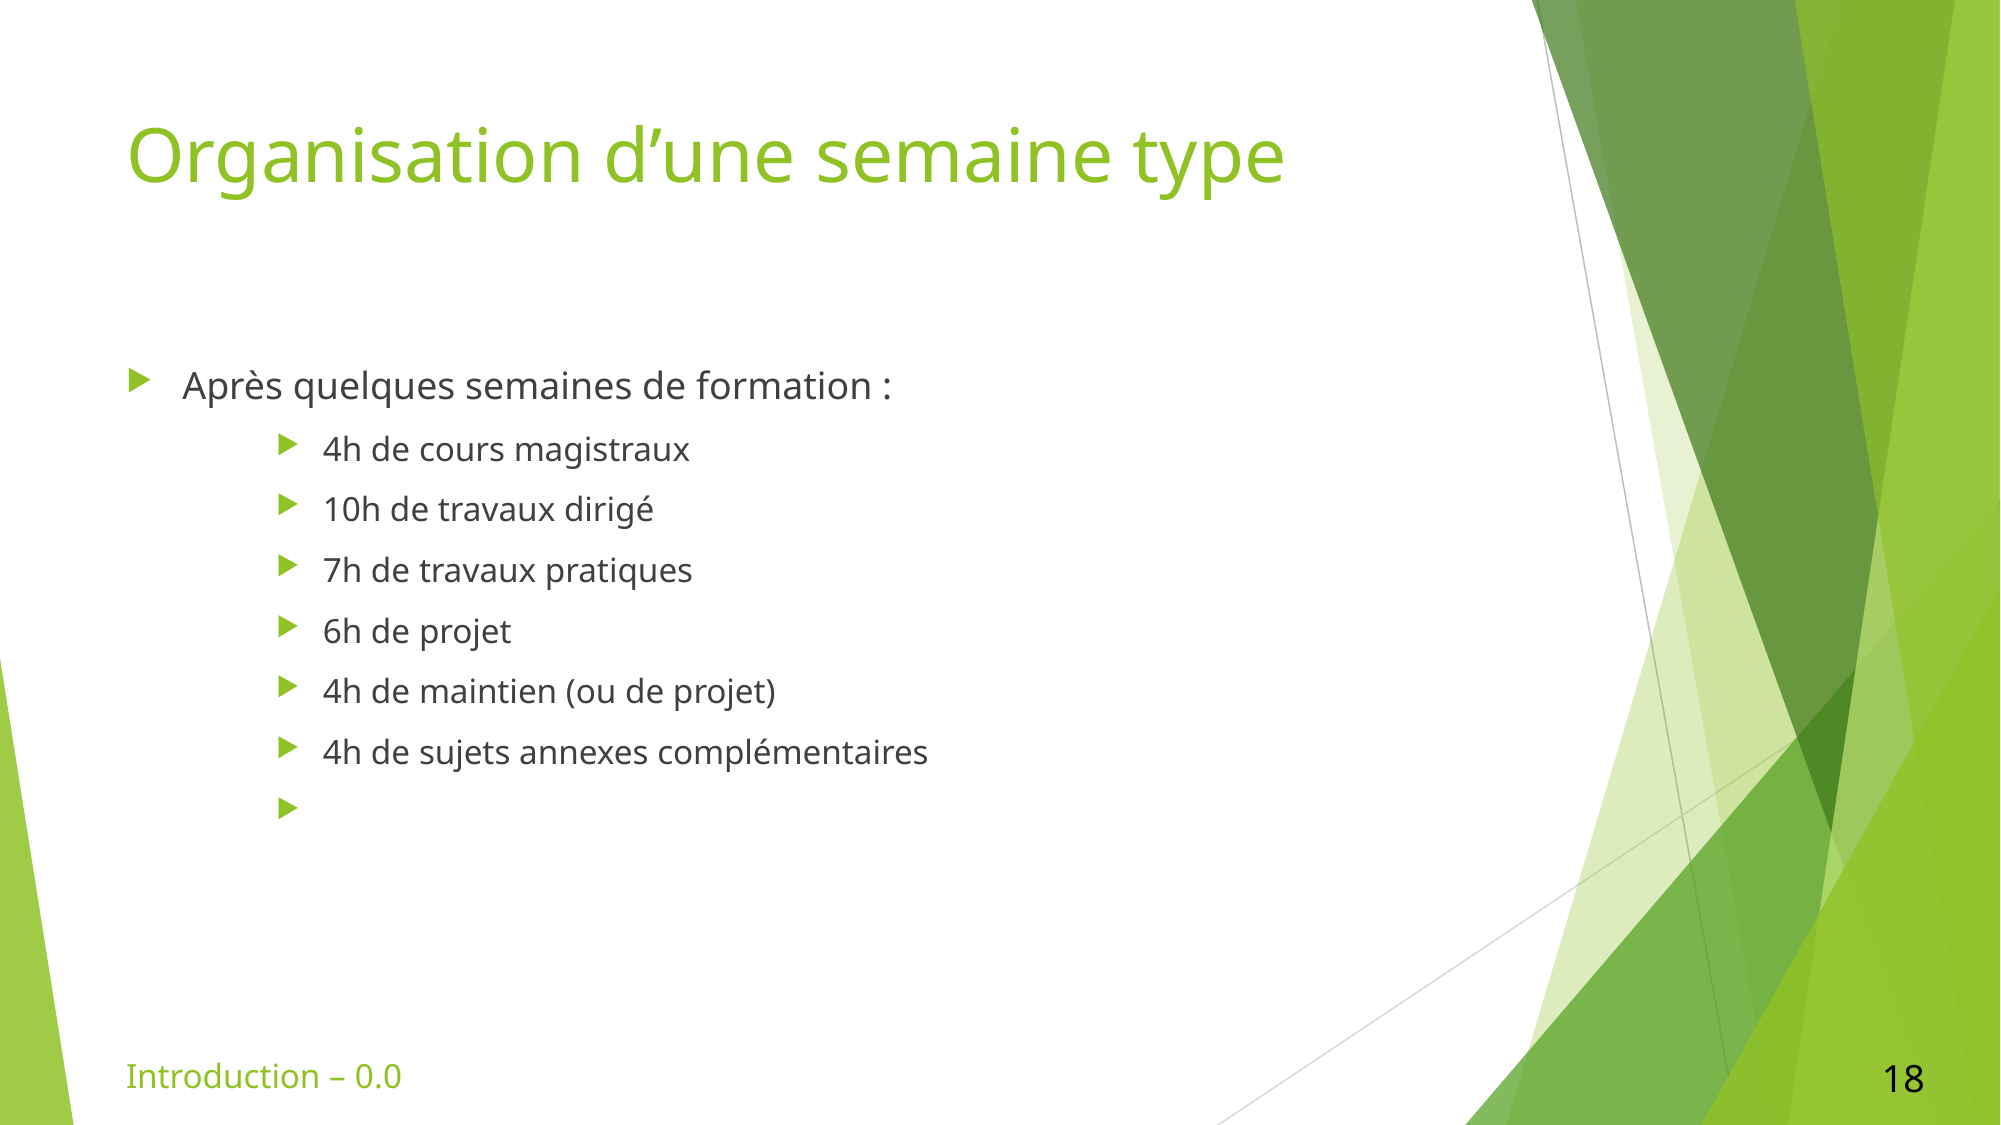

# Organisation d’une semaine type
Après quelques semaines de formation :
4h de cours magistraux
10h de travaux dirigé
7h de travaux pratiques
6h de projet
4h de maintien (ou de projet)
4h de sujets annexes complémentaires
Introduction – 0.0